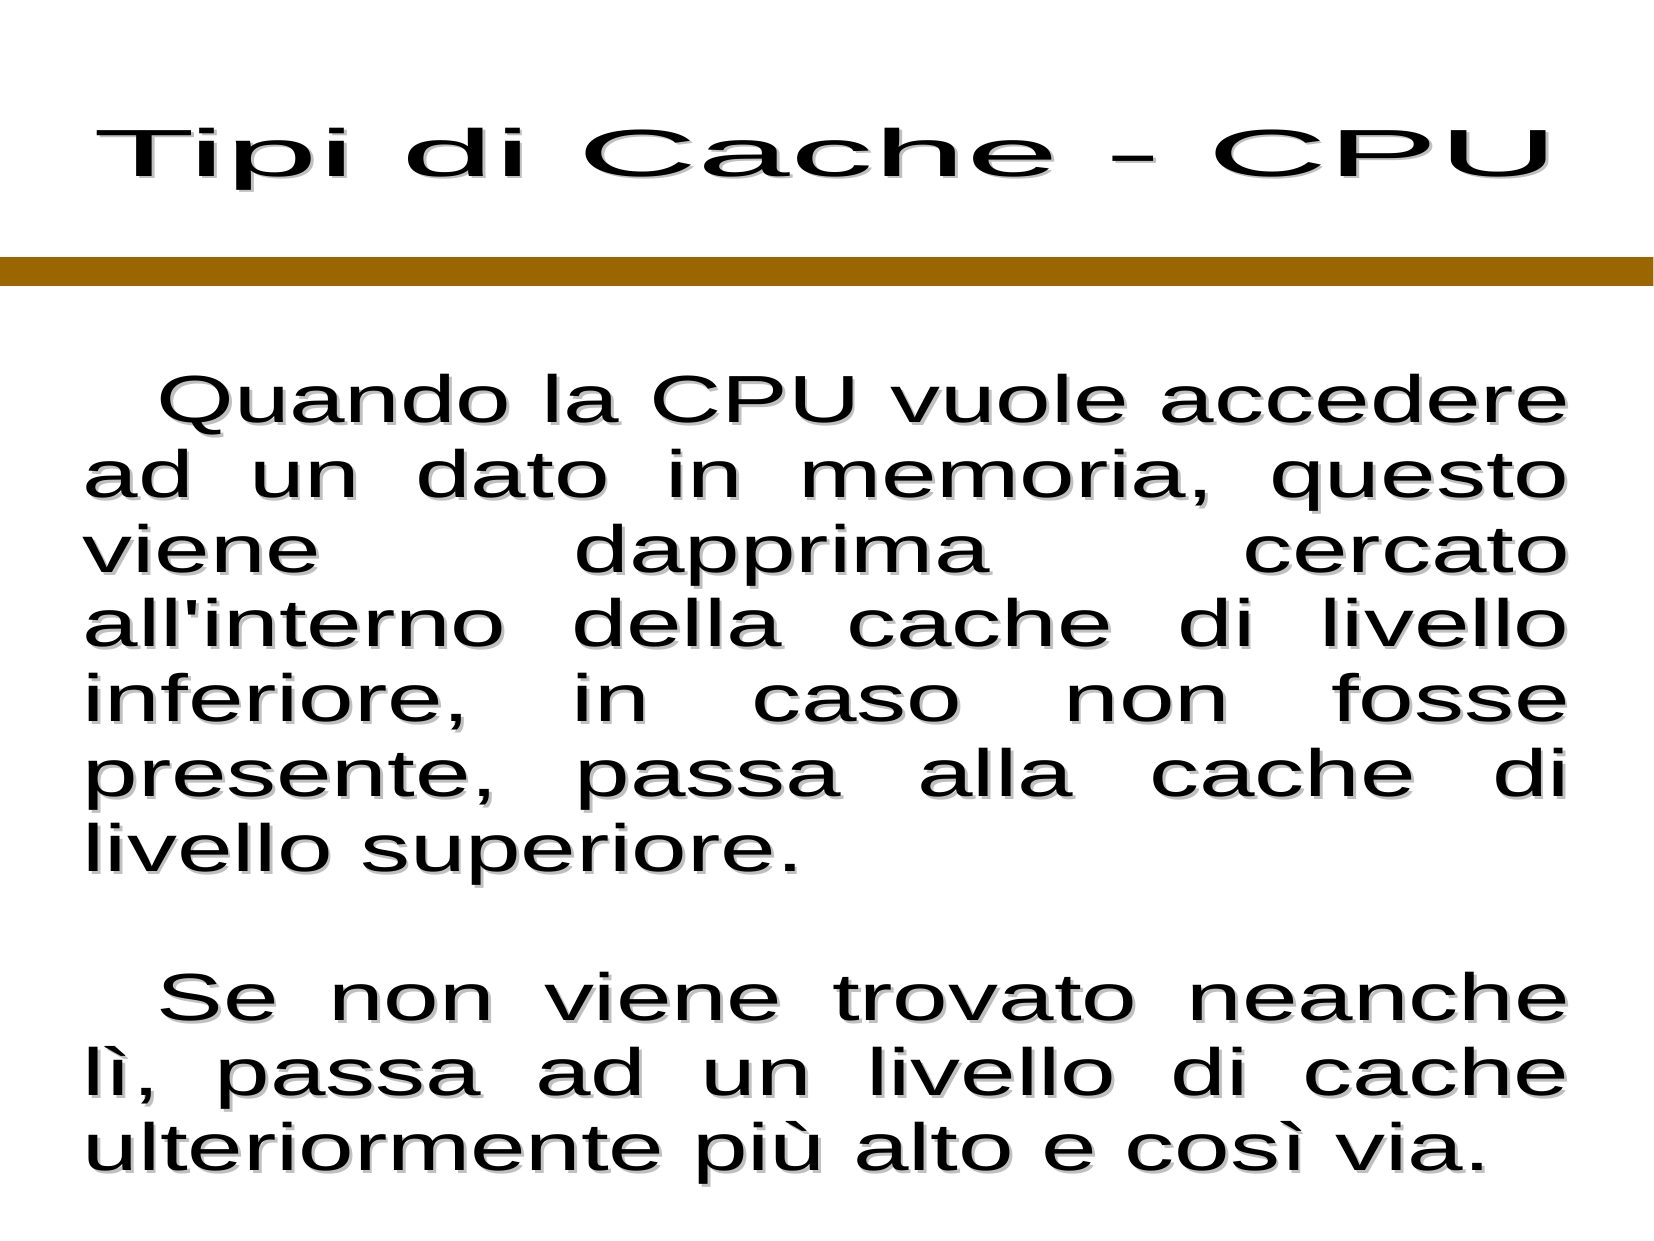

# Tipi di Cache - CPU
	Quando la CPU vuole accedere ad un dato in memoria, questo viene dapprima cercato all'interno della cache di livello inferiore, in caso non fosse presente, passa alla cache di livello superiore.
	Se non viene trovato neanche lì, passa ad un livello di cache ulteriormente più alto e così via.